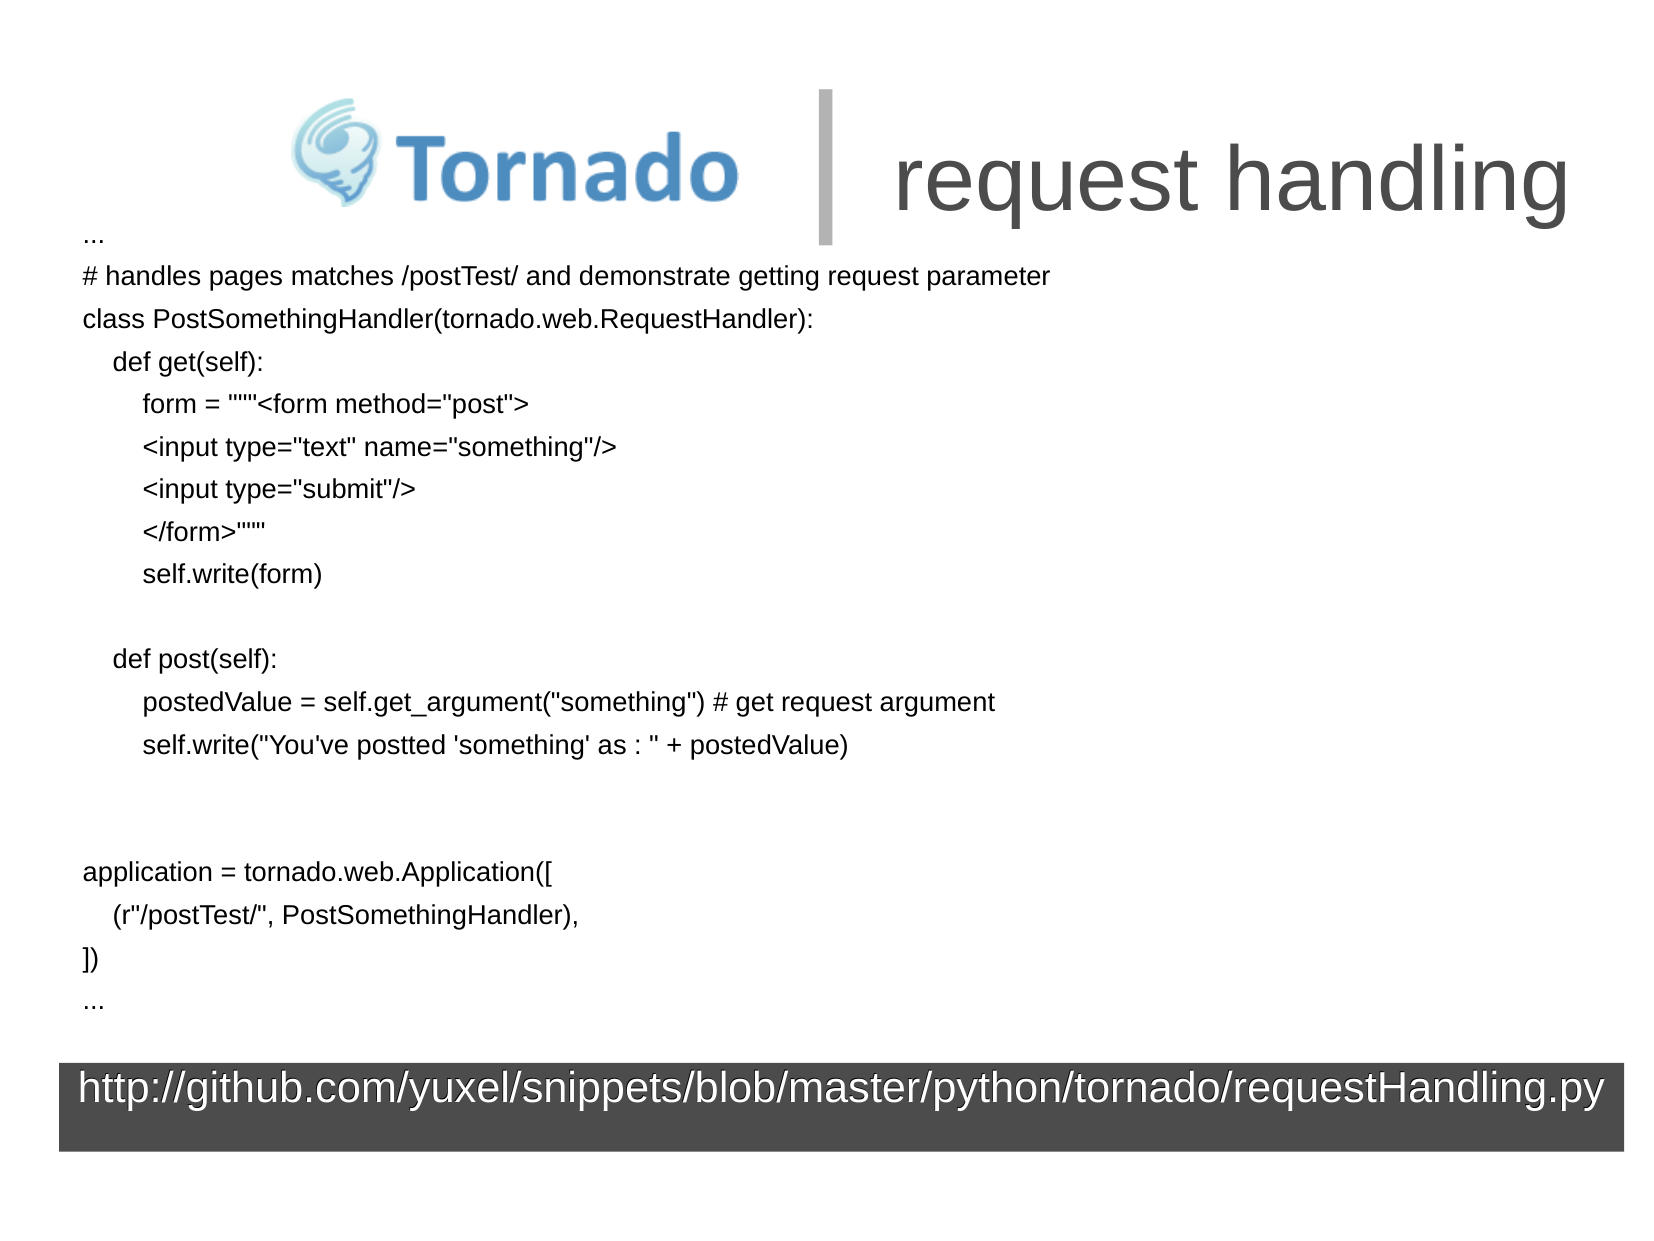

#
| request handling
...
# handles pages matches /postTest/ and demonstrate getting request parameter
class PostSomethingHandler(tornado.web.RequestHandler):
 def get(self):
 form = """<form method="post">
 <input type="text" name="something"/>
 <input type="submit"/>
 </form>"""
 self.write(form)
 def post(self):
 postedValue = self.get_argument("something") # get request argument
 self.write("You've postted 'something' as : " + postedValue)
application = tornado.web.Application([
 (r"/postTest/", PostSomethingHandler),
])
...
http://github.com/yuxel/snippets/blob/master/python/tornado/requestHandling.py